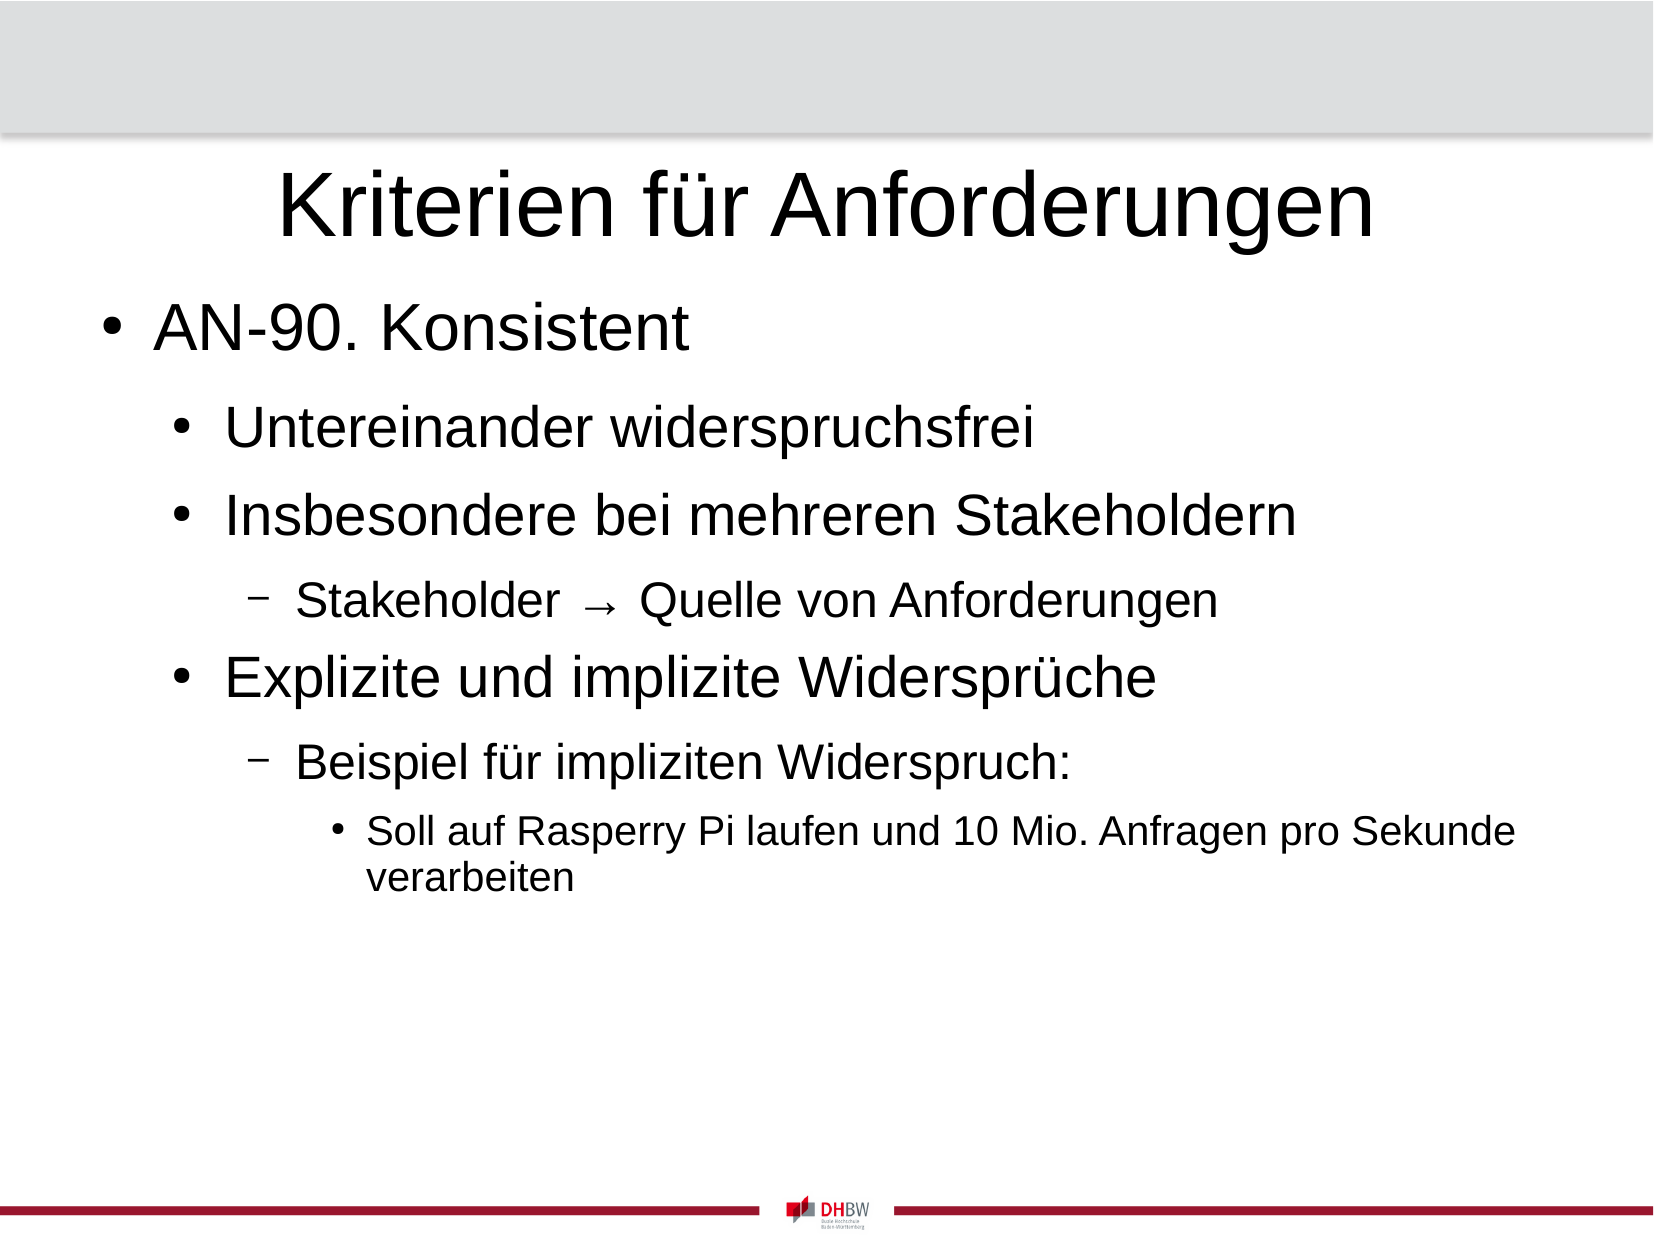

# Kriterien für Anforderungen
AN-90. Konsistent
Untereinander widerspruchsfrei
Insbesondere bei mehreren Stakeholdern
Stakeholder → Quelle von Anforderungen
Explizite und implizite Widersprüche
Beispiel für impliziten Widerspruch:
Soll auf Rasperry Pi laufen und 10 Mio. Anfragen pro Sekunde verarbeiten